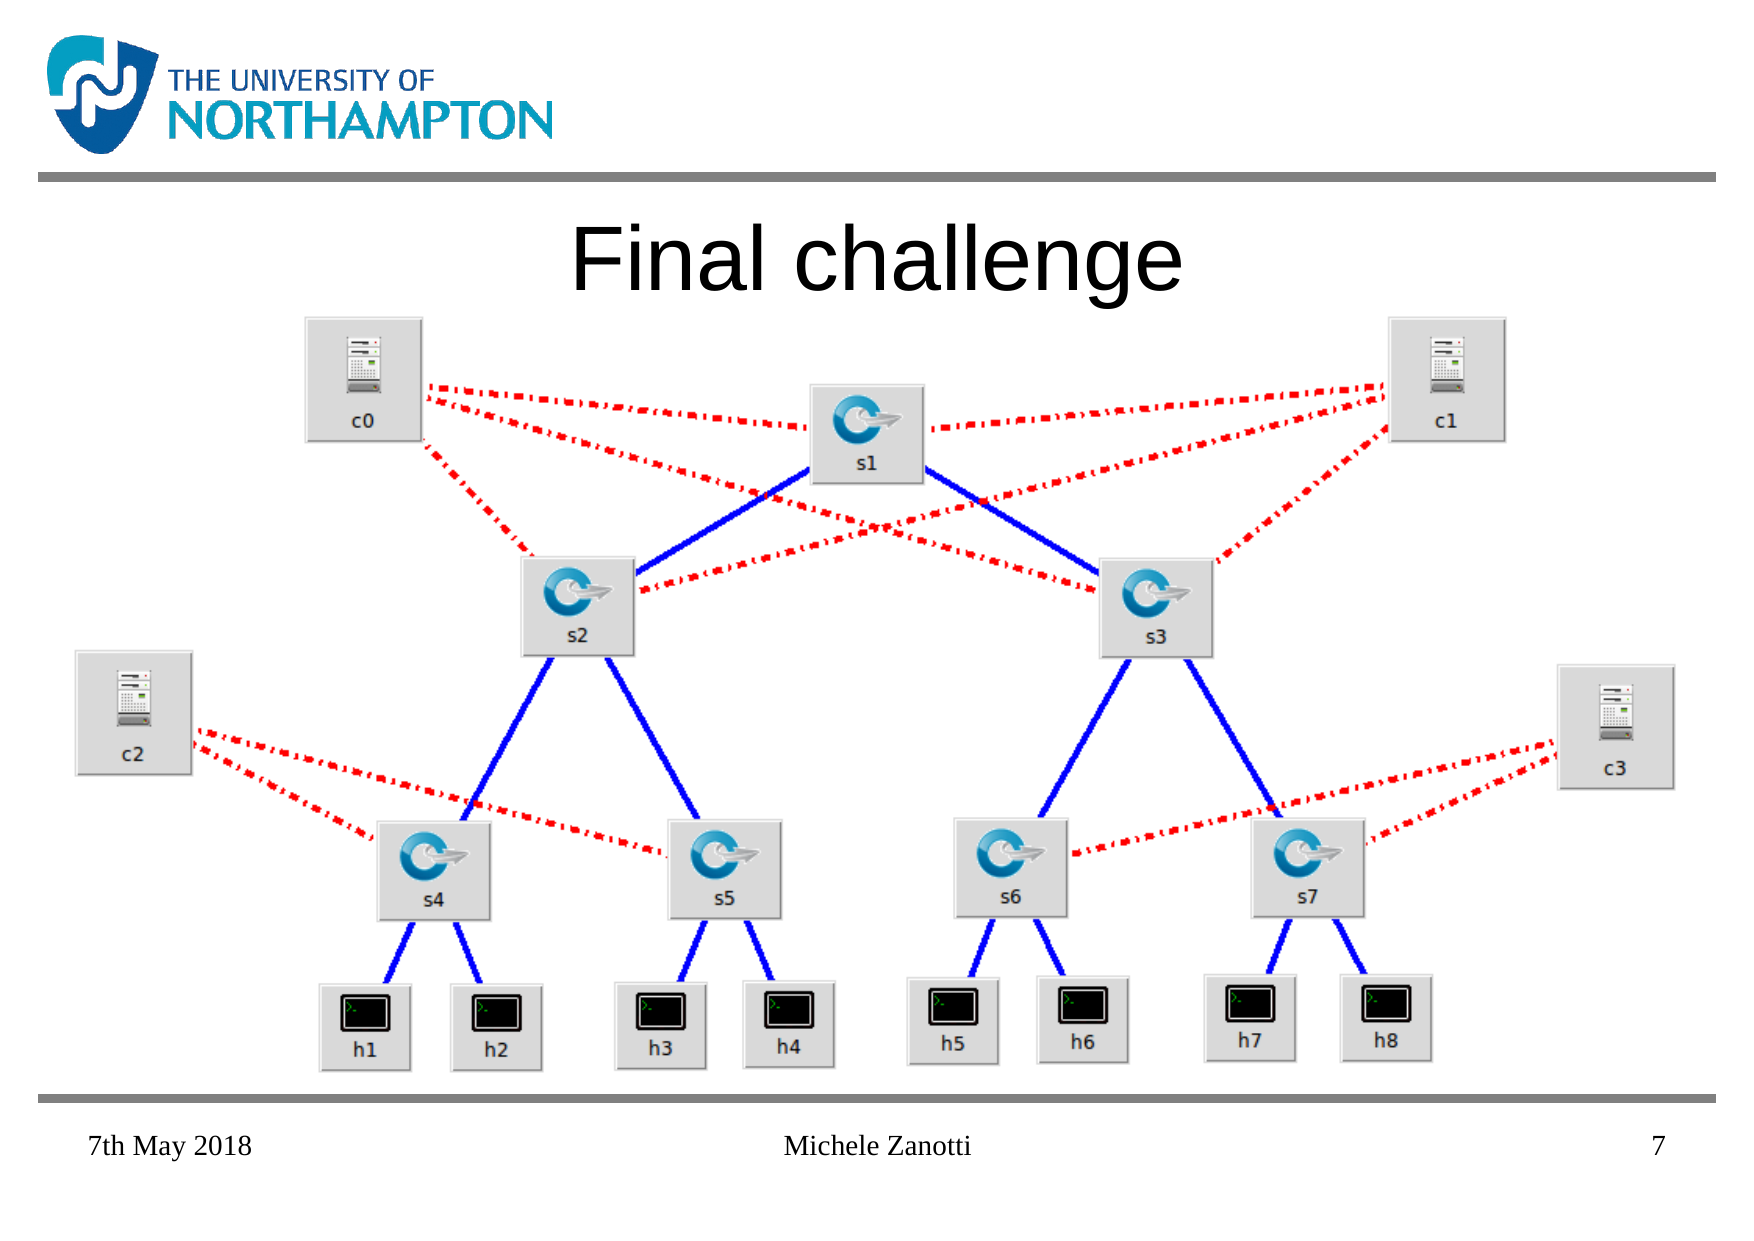

# Final challenge
7th May 2018
Michele Zanotti
7